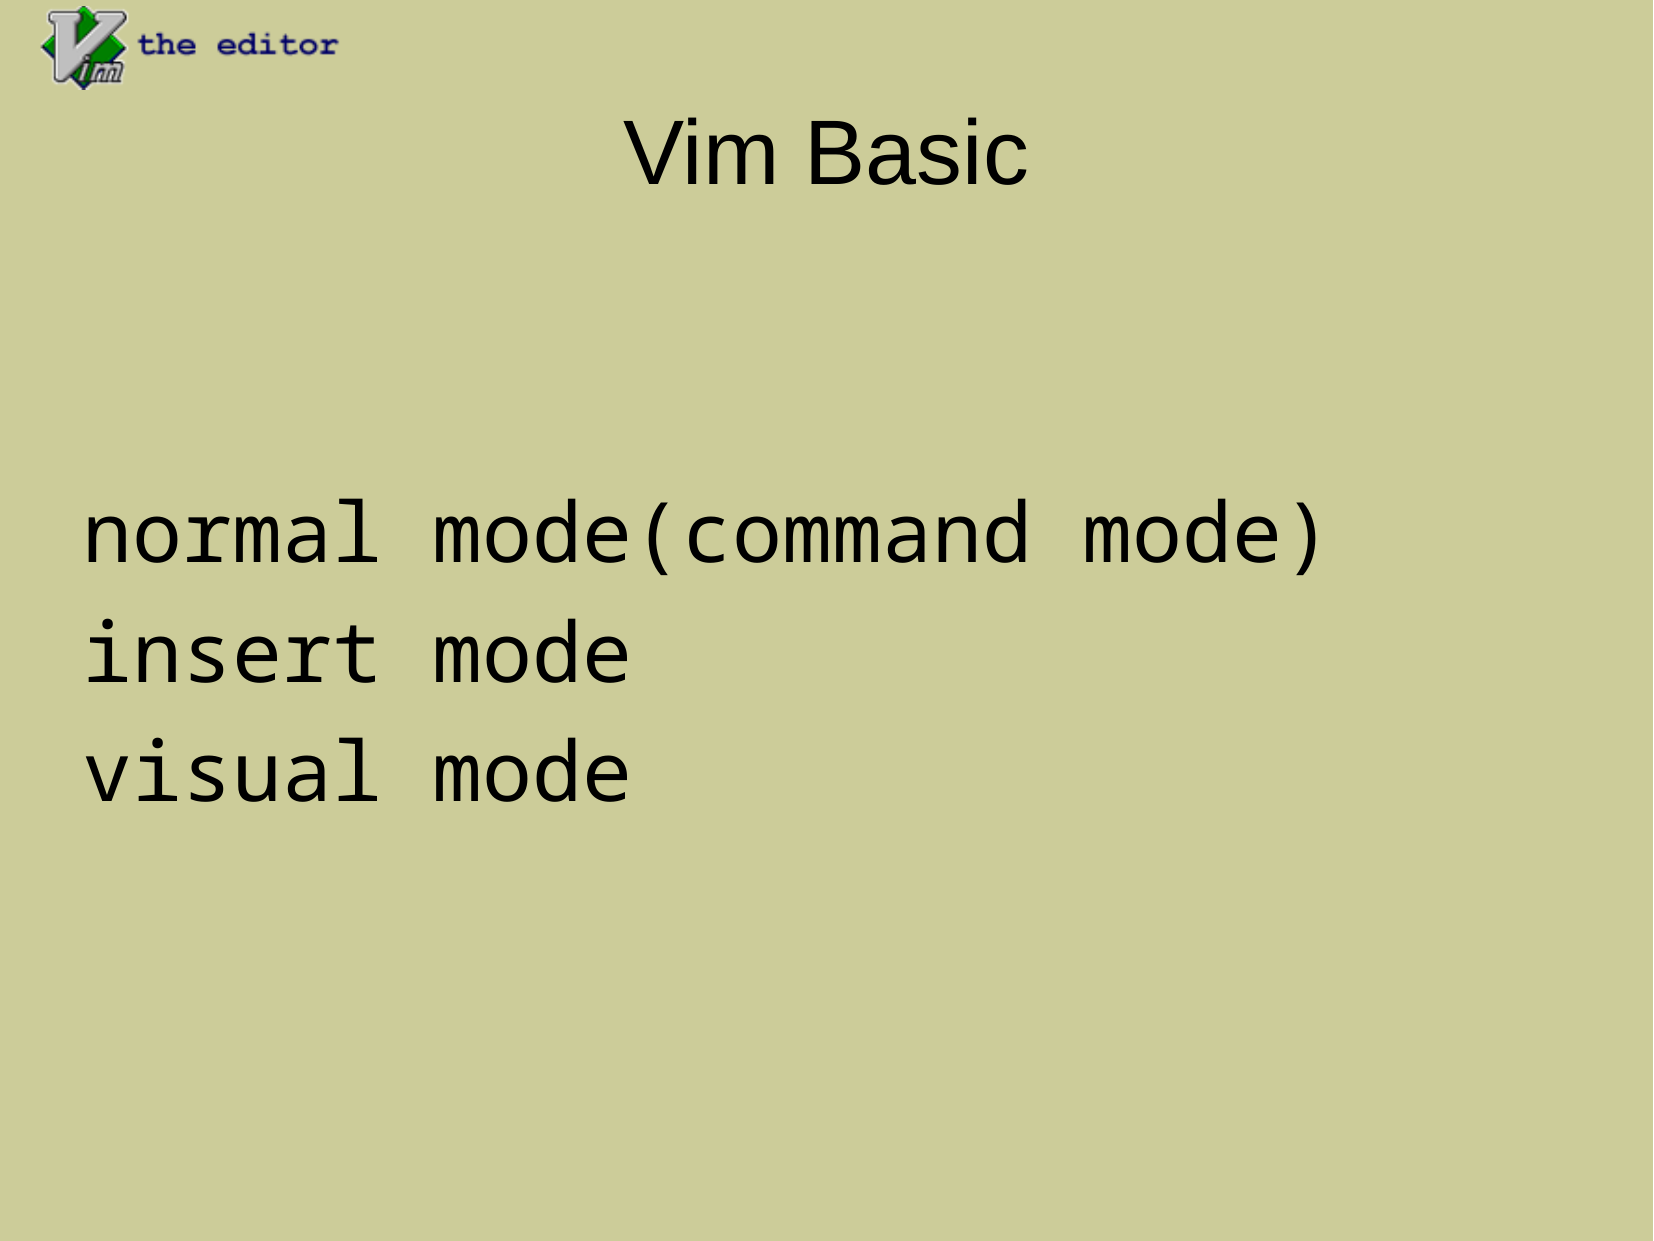

# Vim Basic
normal mode(command mode)
insert mode
visual mode